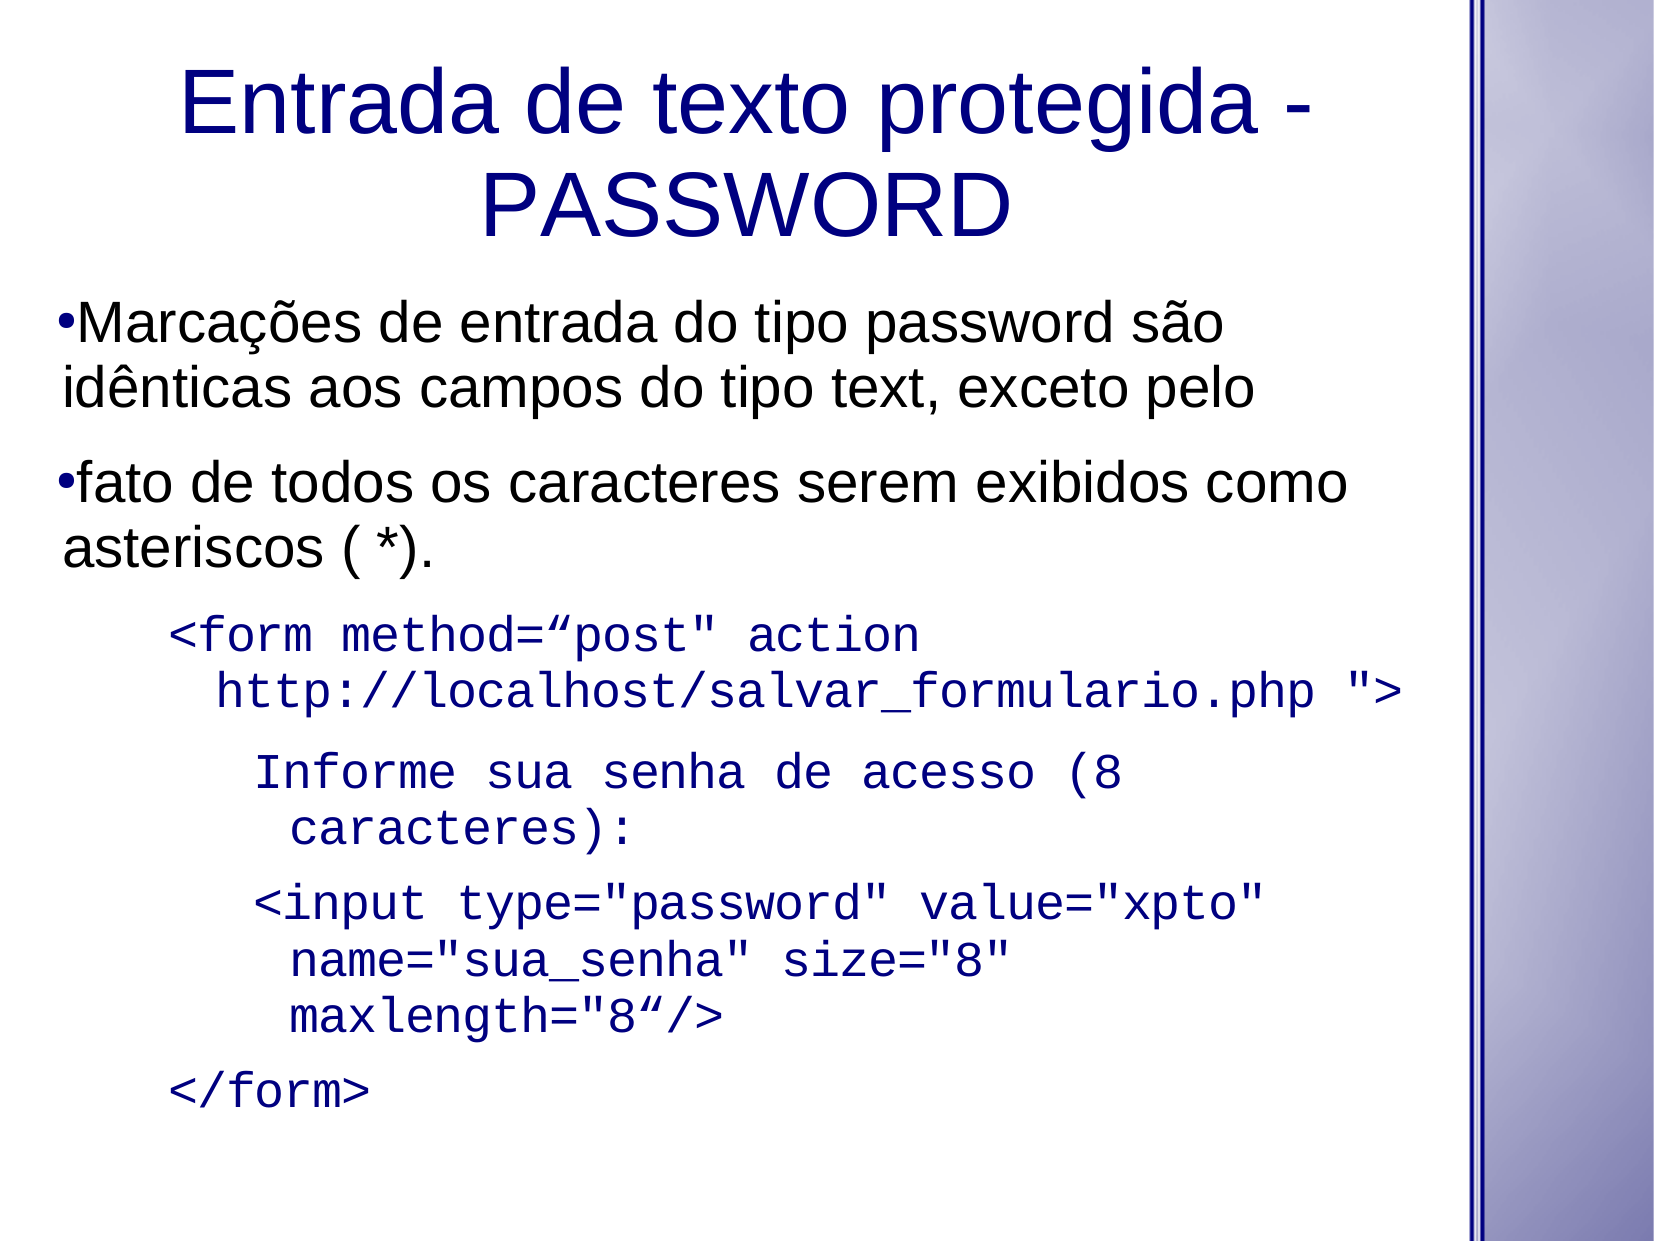

# Entrada de texto protegida - PASSWORD
Marcações de entrada do tipo password são idênticas aos campos do tipo text, exceto pelo
fato de todos os caracteres serem exibidos como asteriscos ( *).
<form method=“post" action http://localhost/salvar_formulario.php ">
Informe sua senha de acesso (8 caracteres):
<input type="password" value="xpto" name="sua_senha" size="8" maxlength="8“/>
</form>